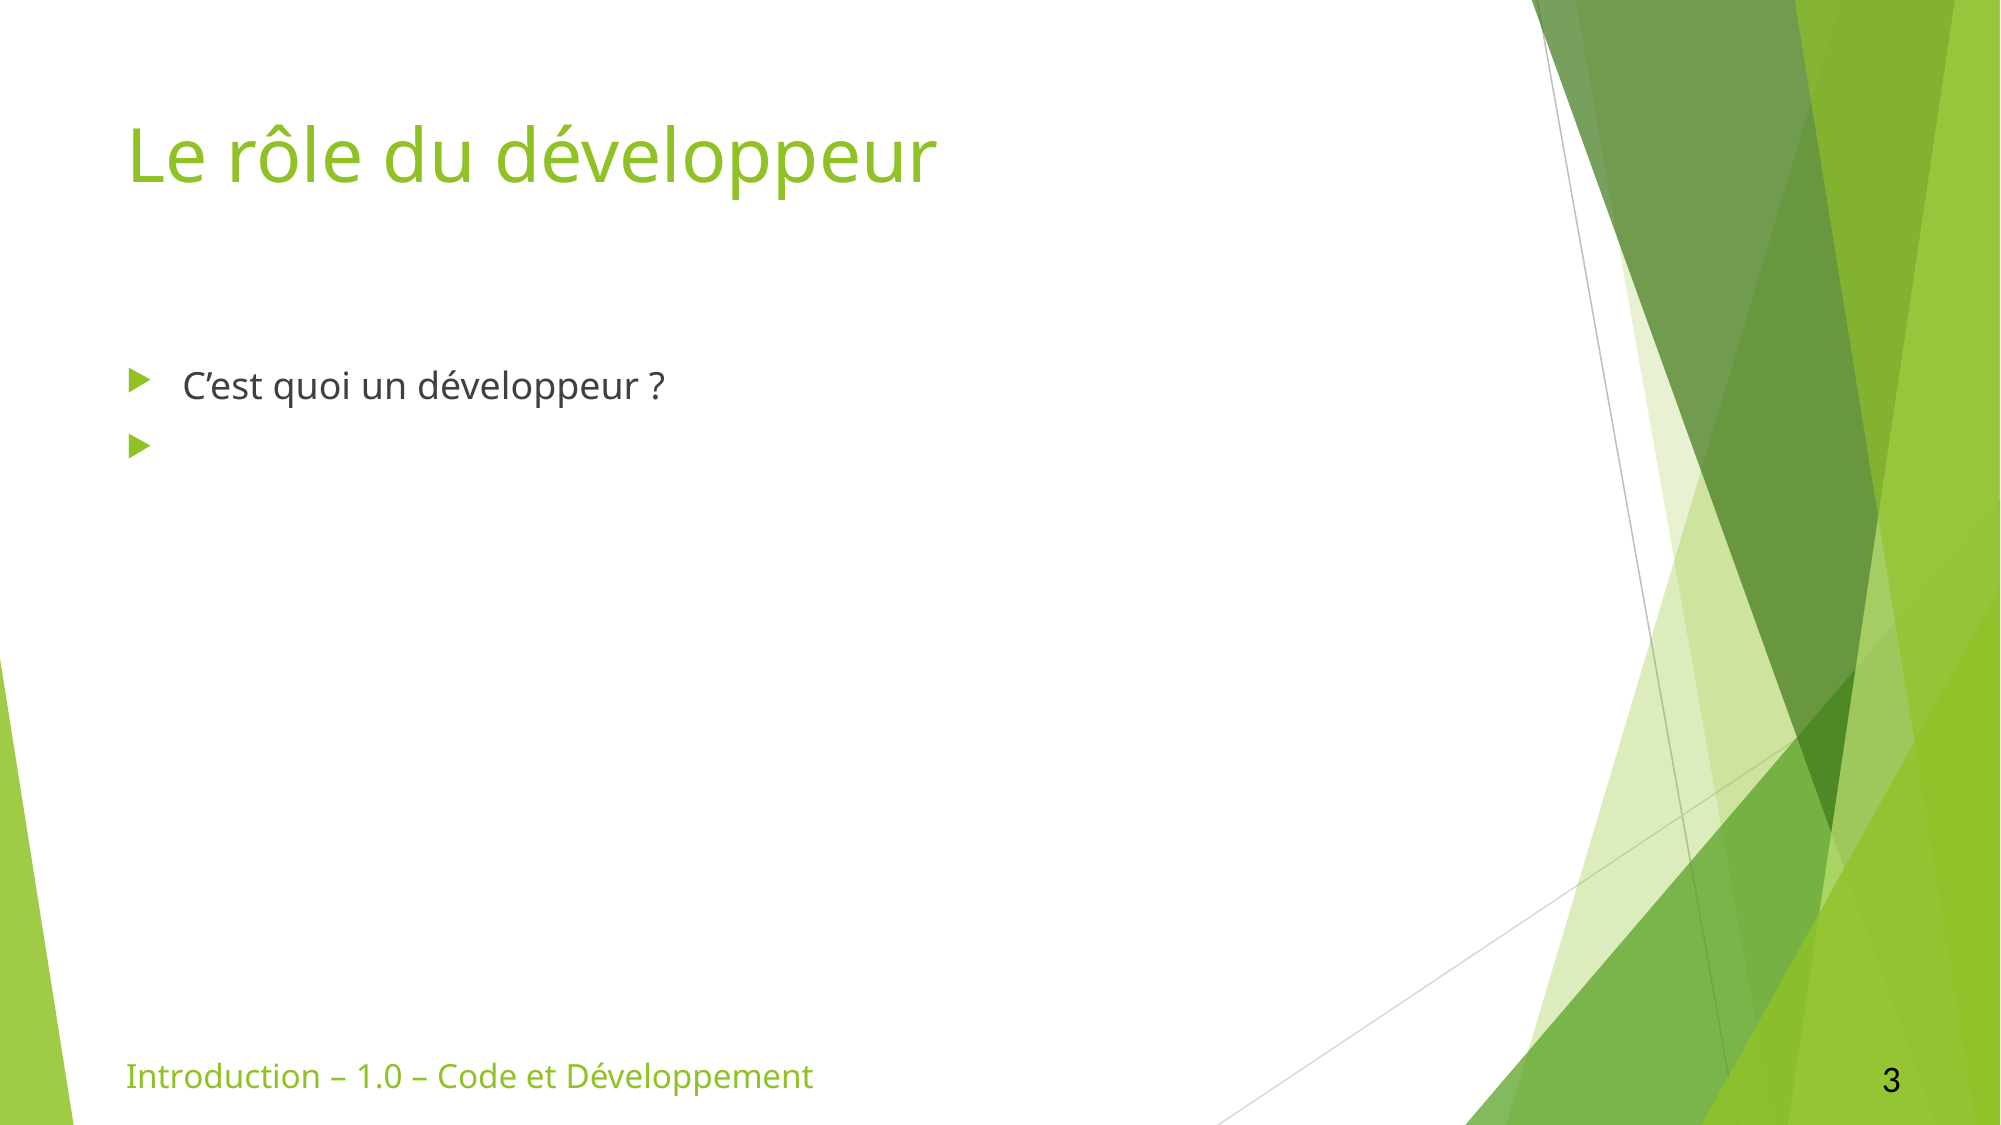

# Le rôle du développeur
C’est quoi un développeur ?
Introduction – 1.0 – Code et Développement